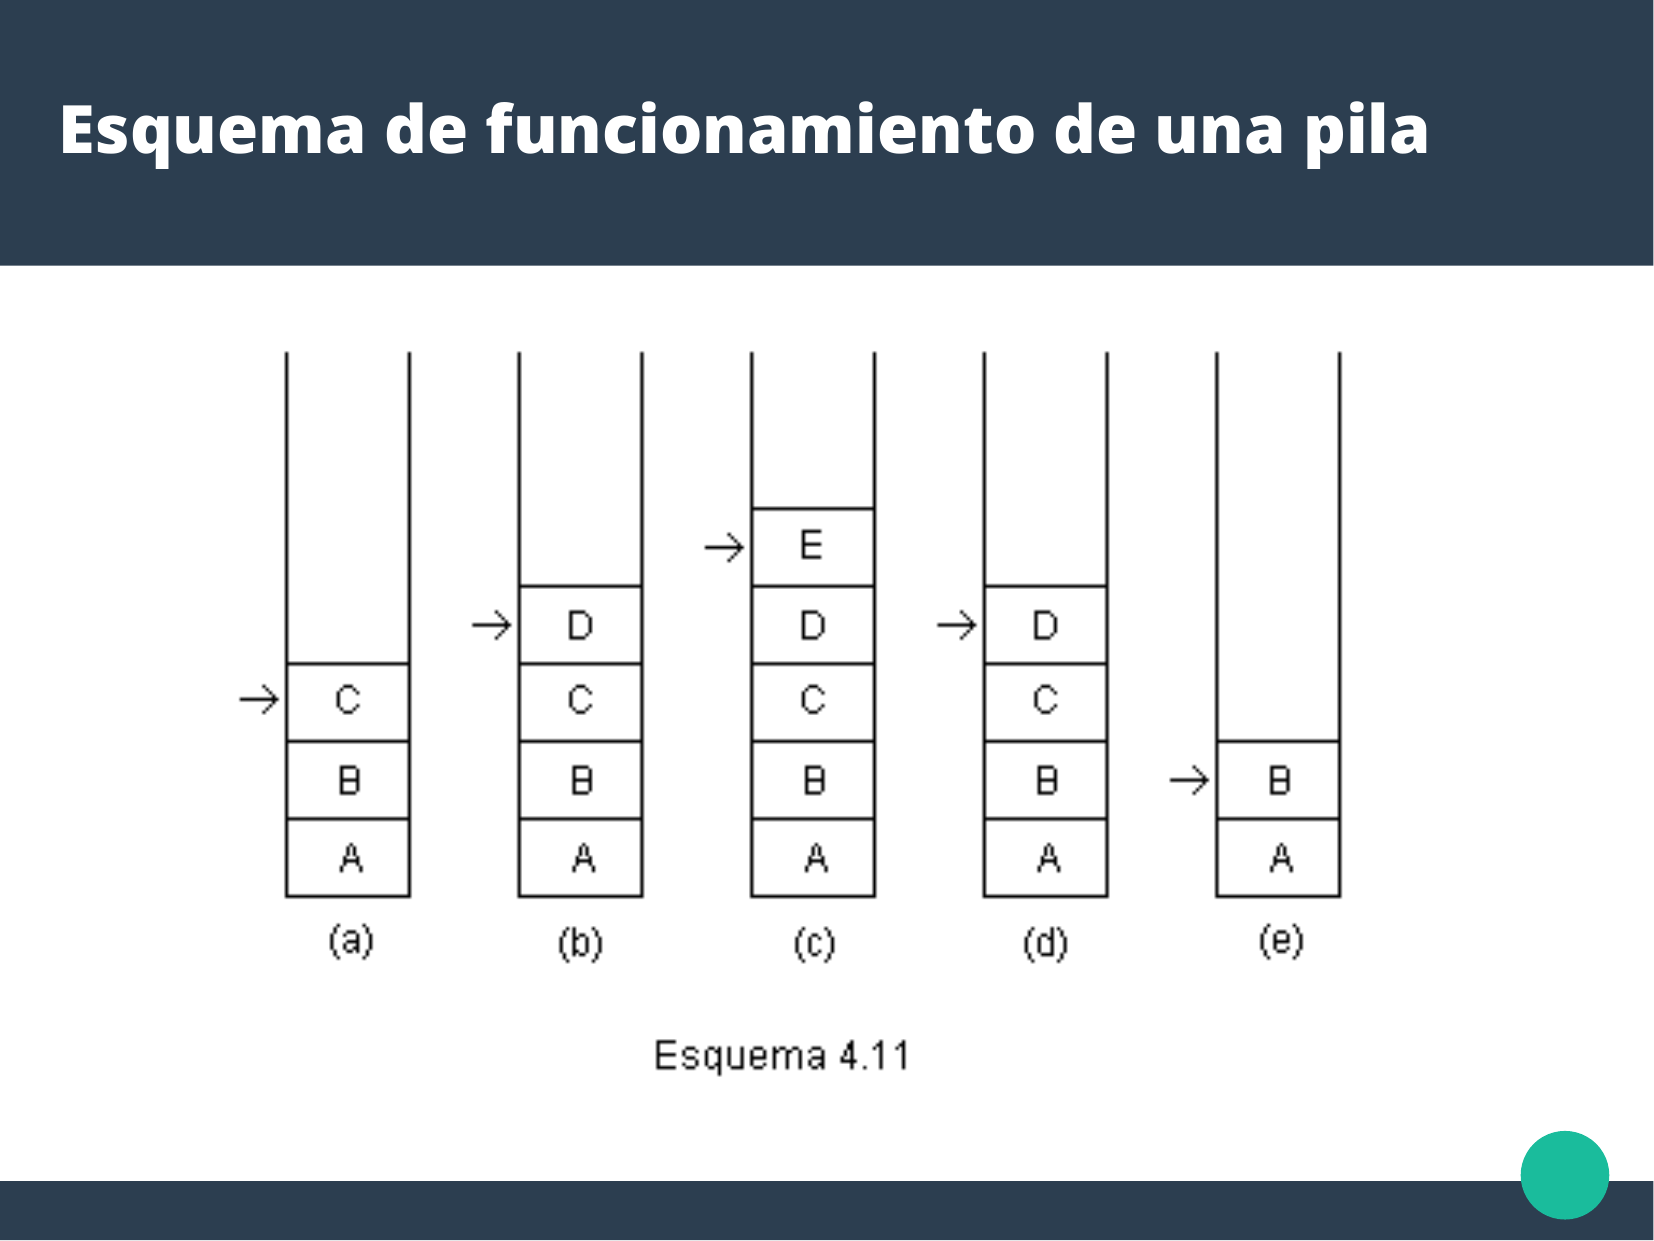

# Esquema de funcionamiento de una pila